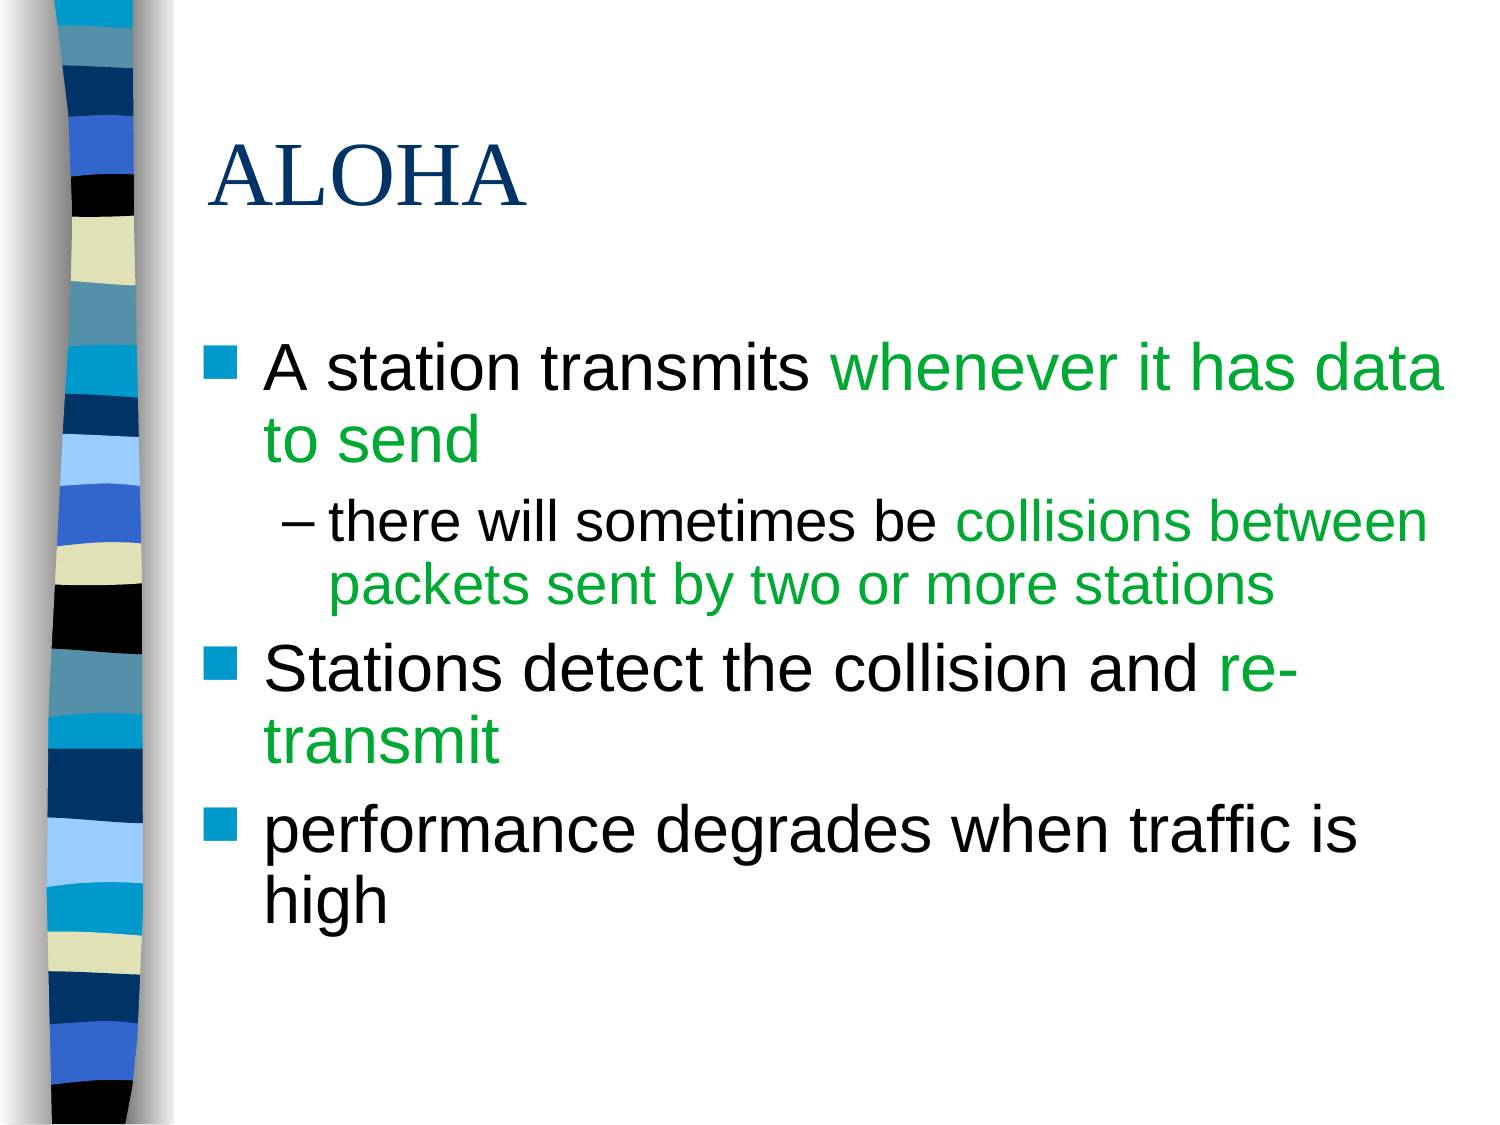

# ALOHA
A station transmits whenever it has data to send
there will sometimes be collisions between packets sent by two or more stations
Stations detect the collision and re-transmit
performance degrades when traffic is high